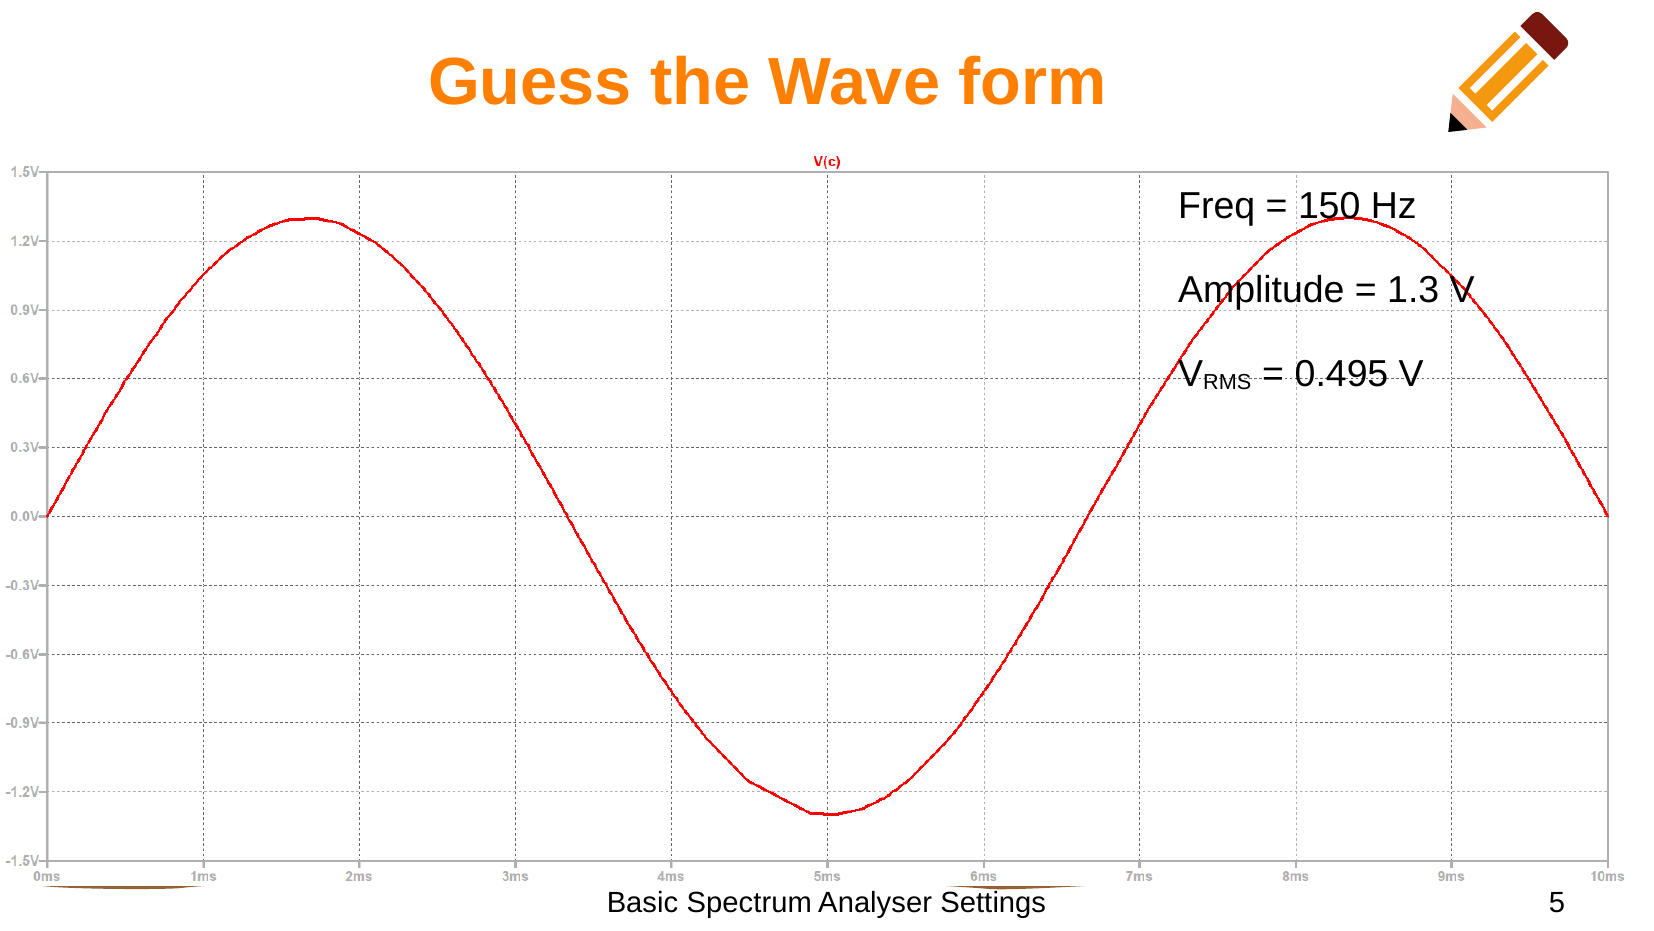

# Guess the Wave form
Freq = 150 Hz
Amplitude = 1.3 V
VRMS	 = 0.495 V
Basic Spectrum Analyser Settings
5